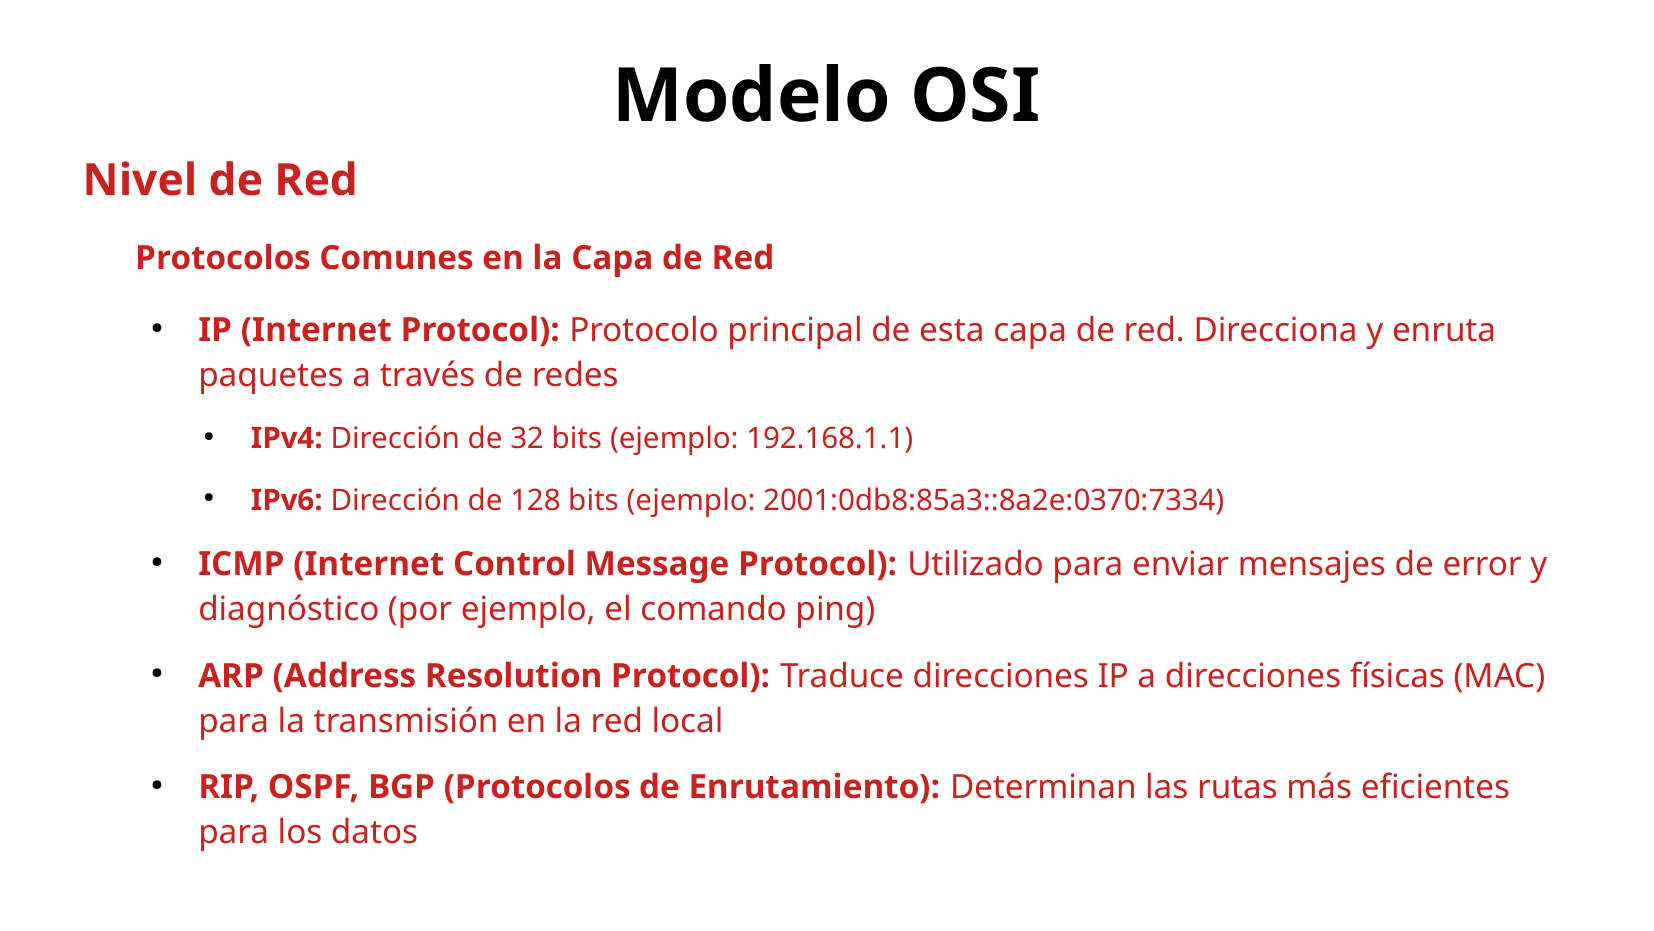

# Modelo OSI
Nivel de Red
Protocolos Comunes en la Capa de Red
IP (Internet Protocol): Protocolo principal de esta capa de red. Direcciona y enruta paquetes a través de redes
IPv4: Dirección de 32 bits (ejemplo: 192.168.1.1)
IPv6: Dirección de 128 bits (ejemplo: 2001:0db8:85a3::8a2e:0370:7334)
ICMP (Internet Control Message Protocol): Utilizado para enviar mensajes de error y diagnóstico (por ejemplo, el comando ping)
ARP (Address Resolution Protocol): Traduce direcciones IP a direcciones físicas (MAC) para la transmisión en la red local
RIP, OSPF, BGP (Protocolos de Enrutamiento): Determinan las rutas más eficientes para los datos